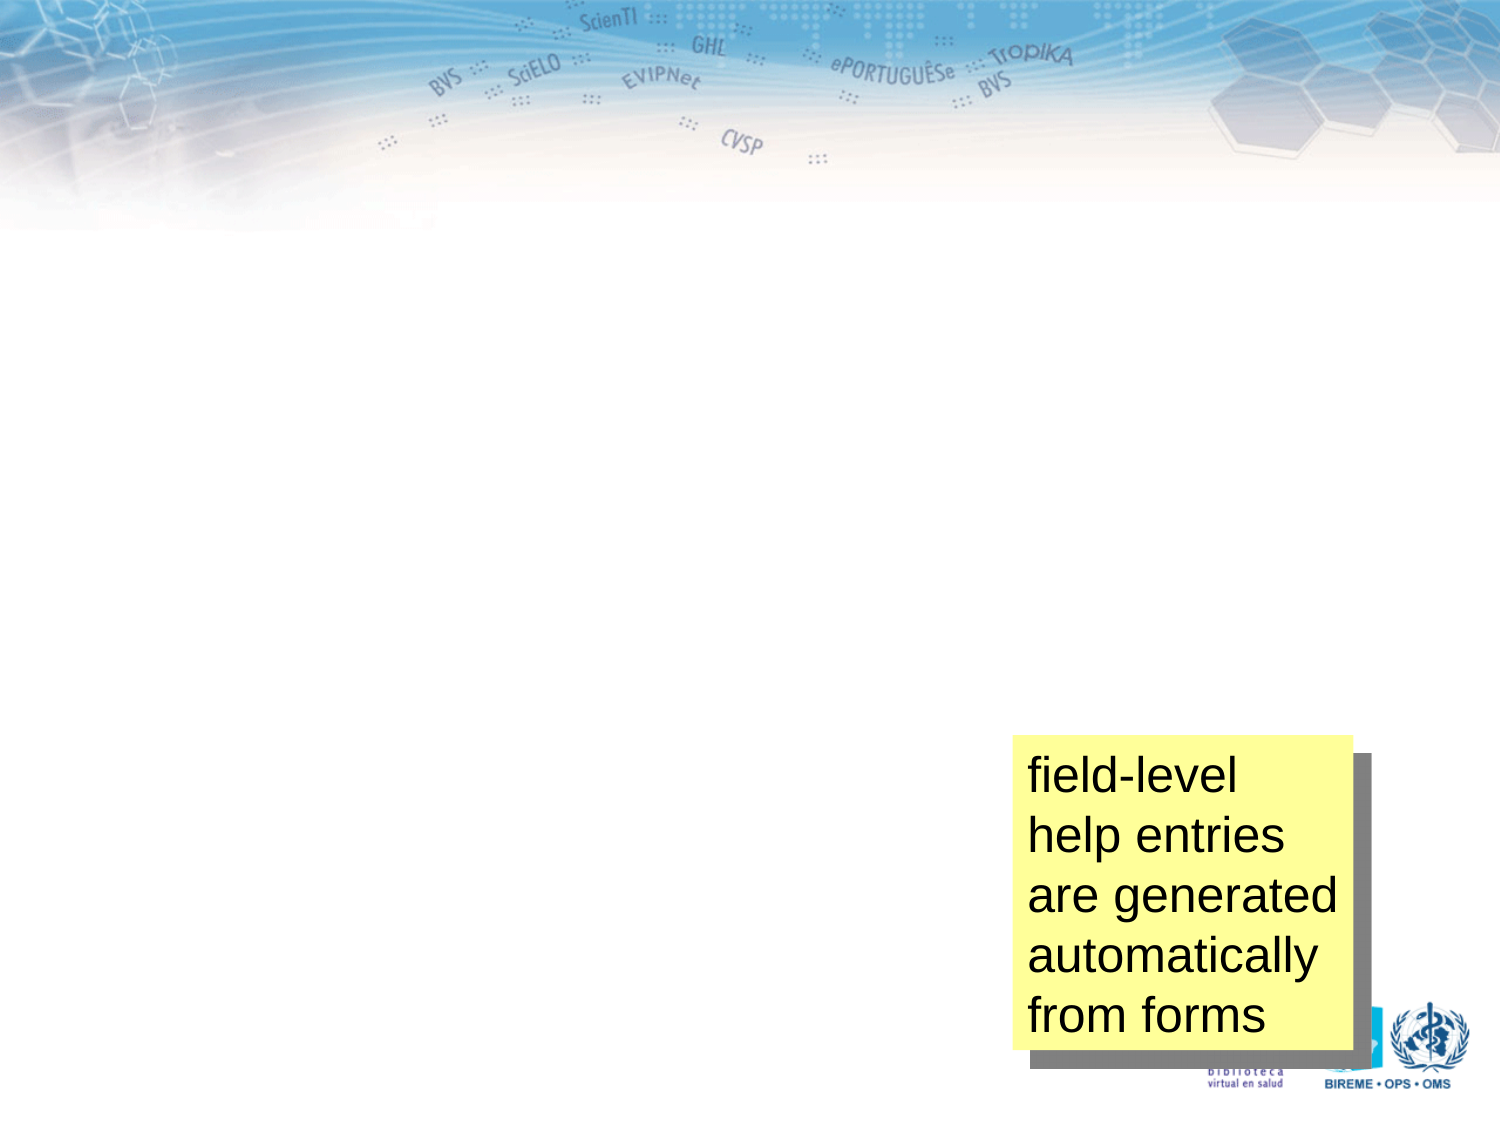

#
field-level
help entries
are generated
automatically
from forms